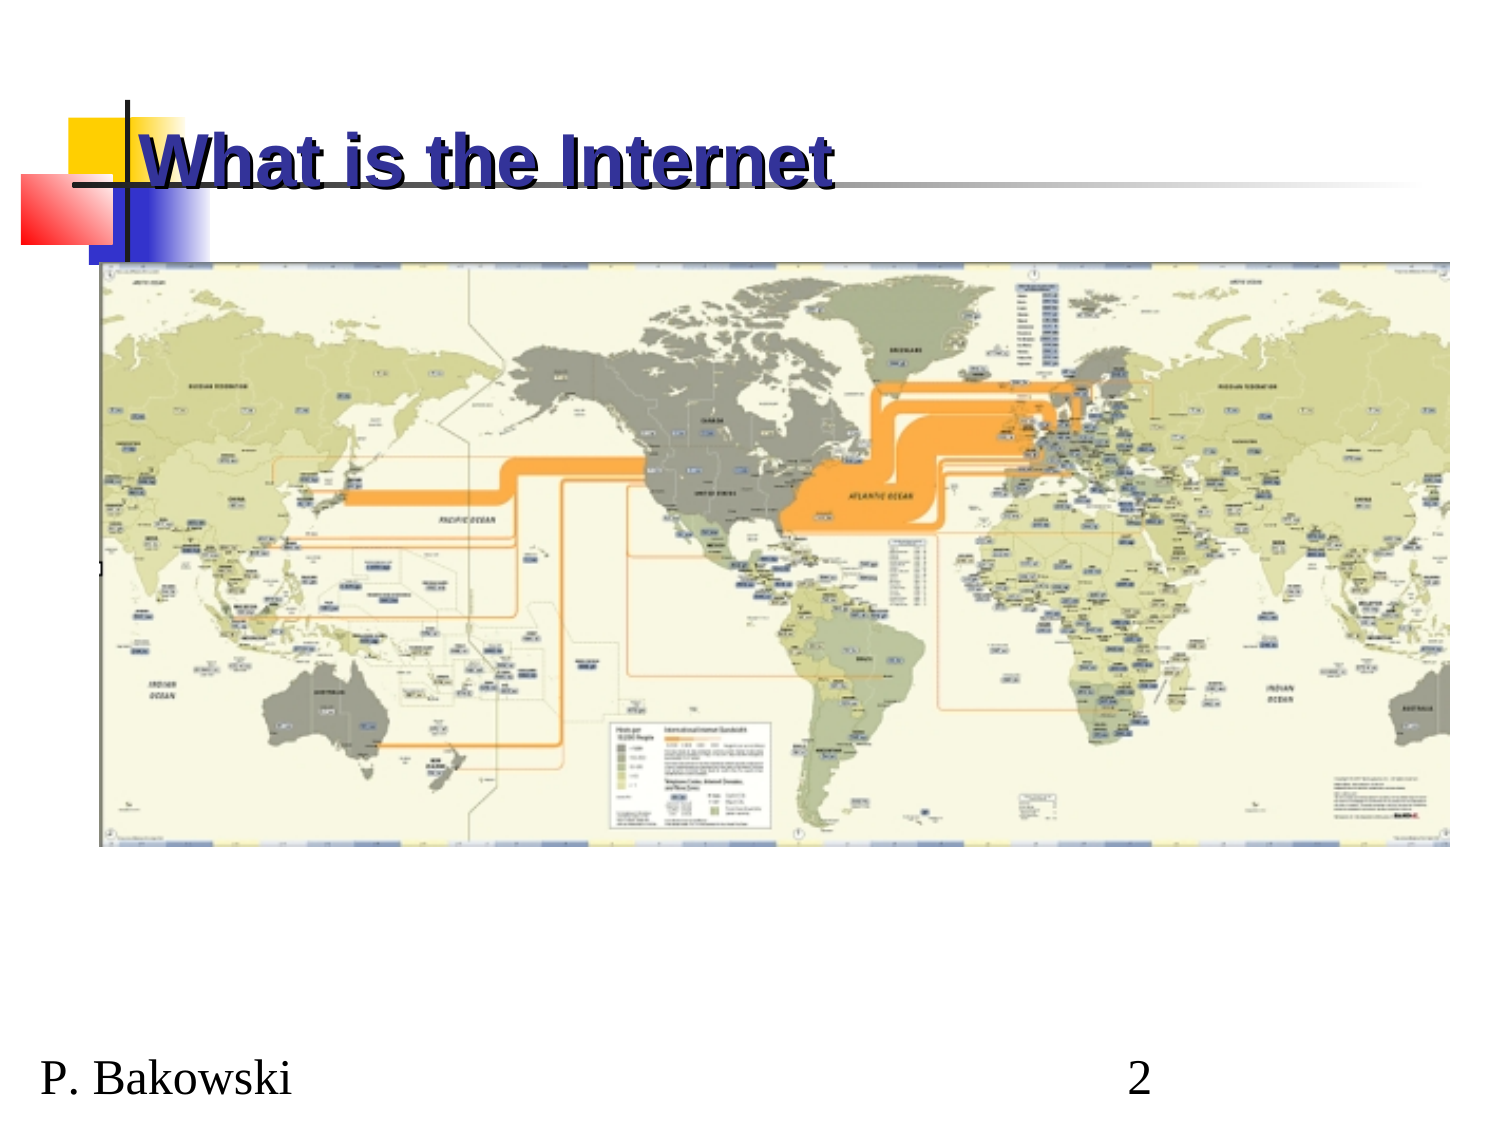

# What is the Internet
P.Bakowski
2